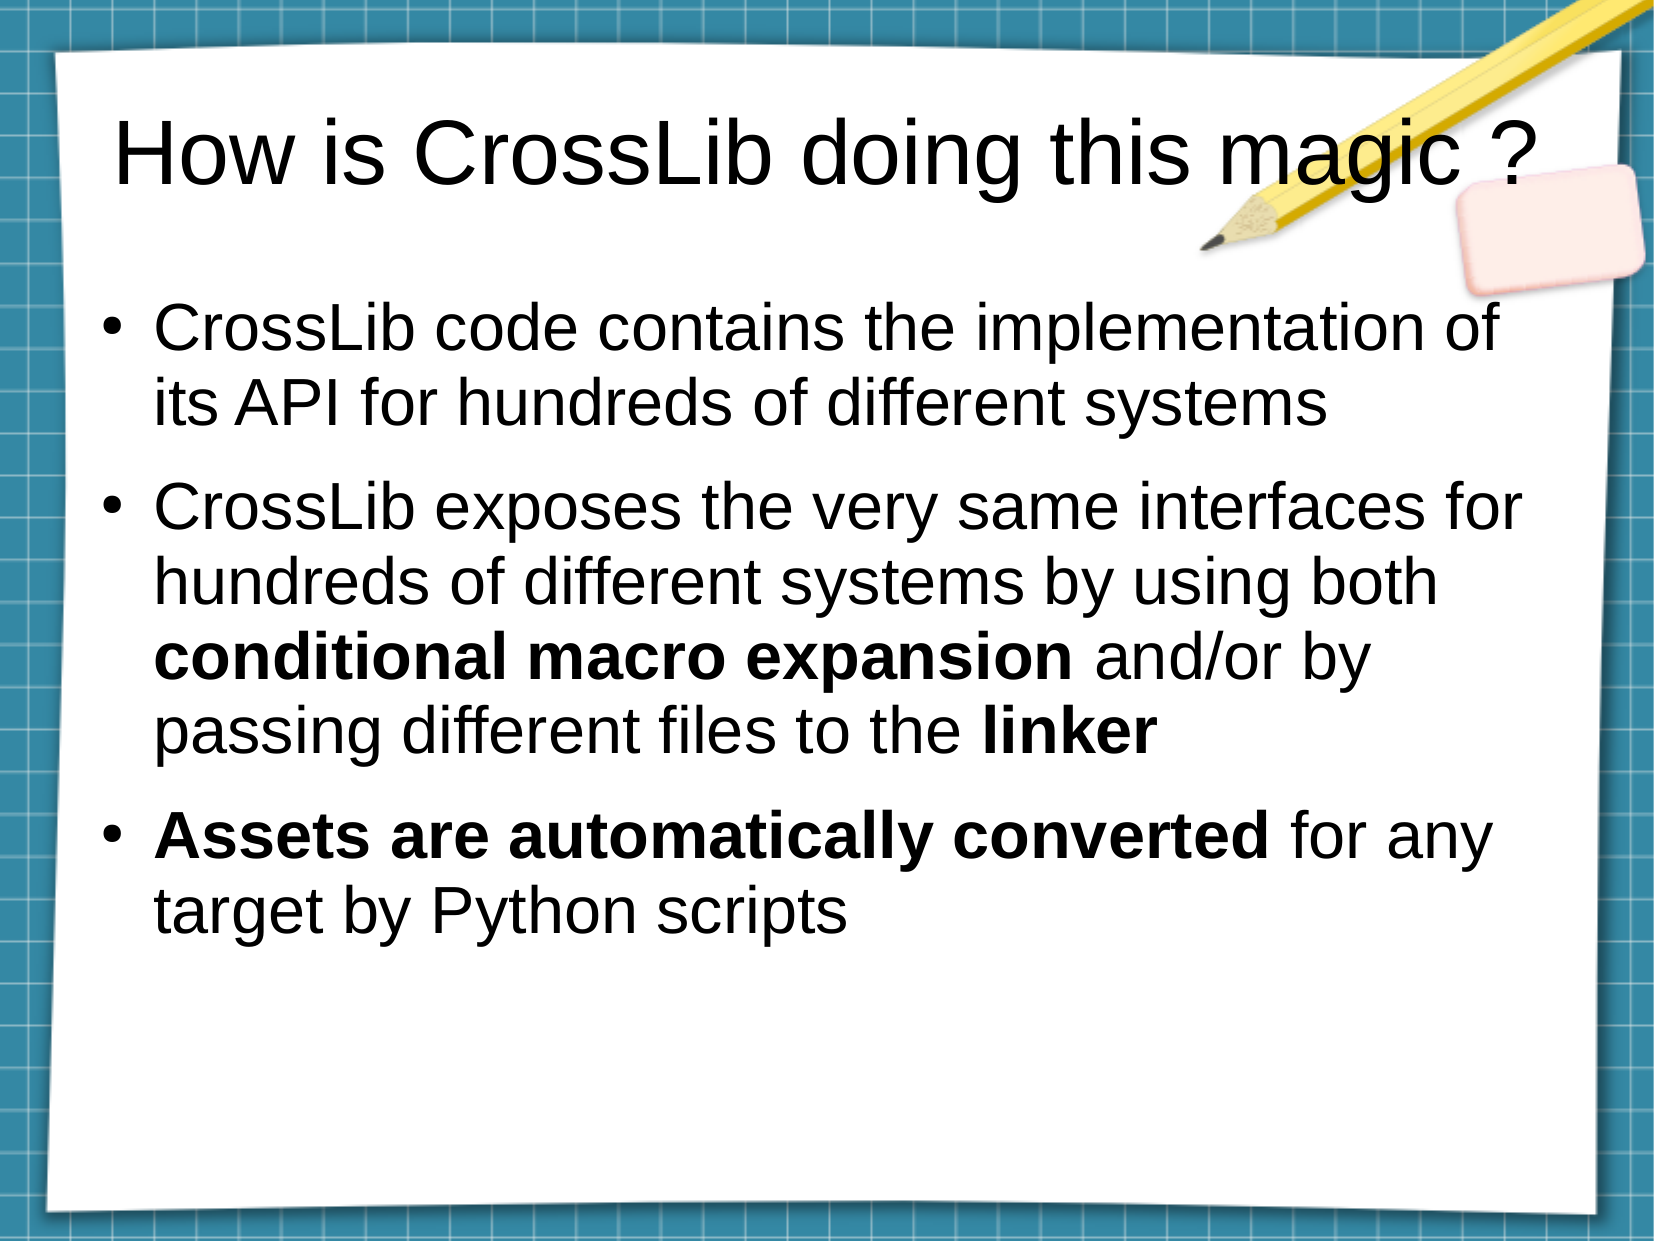

# How is CrossLib doing this magic ?
CrossLib code contains the implementation of its API for hundreds of different systems
CrossLib exposes the very same interfaces for hundreds of different systems by using both conditional macro expansion and/or by passing different files to the linker
Assets are automatically converted for any target by Python scripts